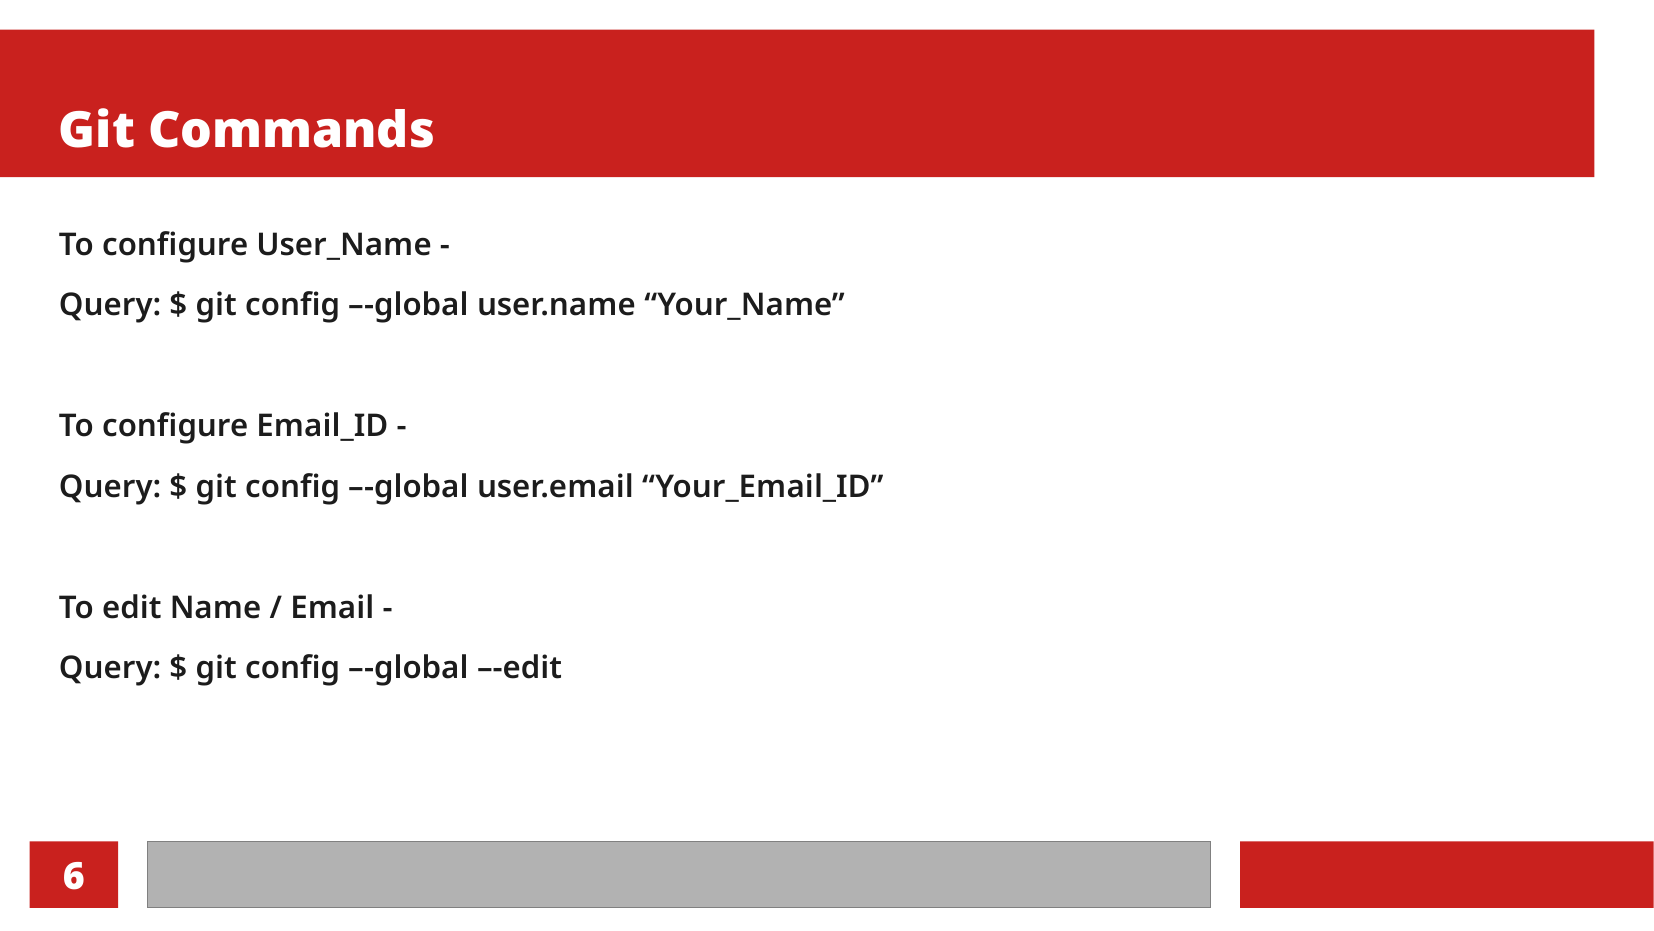

# Git Commands
To configure User_Name -
Query: $ git config –-global user.name “Your_Name”
To configure Email_ID -
Query: $ git config –-global user.email “Your_Email_ID”
To edit Name / Email -
Query: $ git config –-global –-edit
6